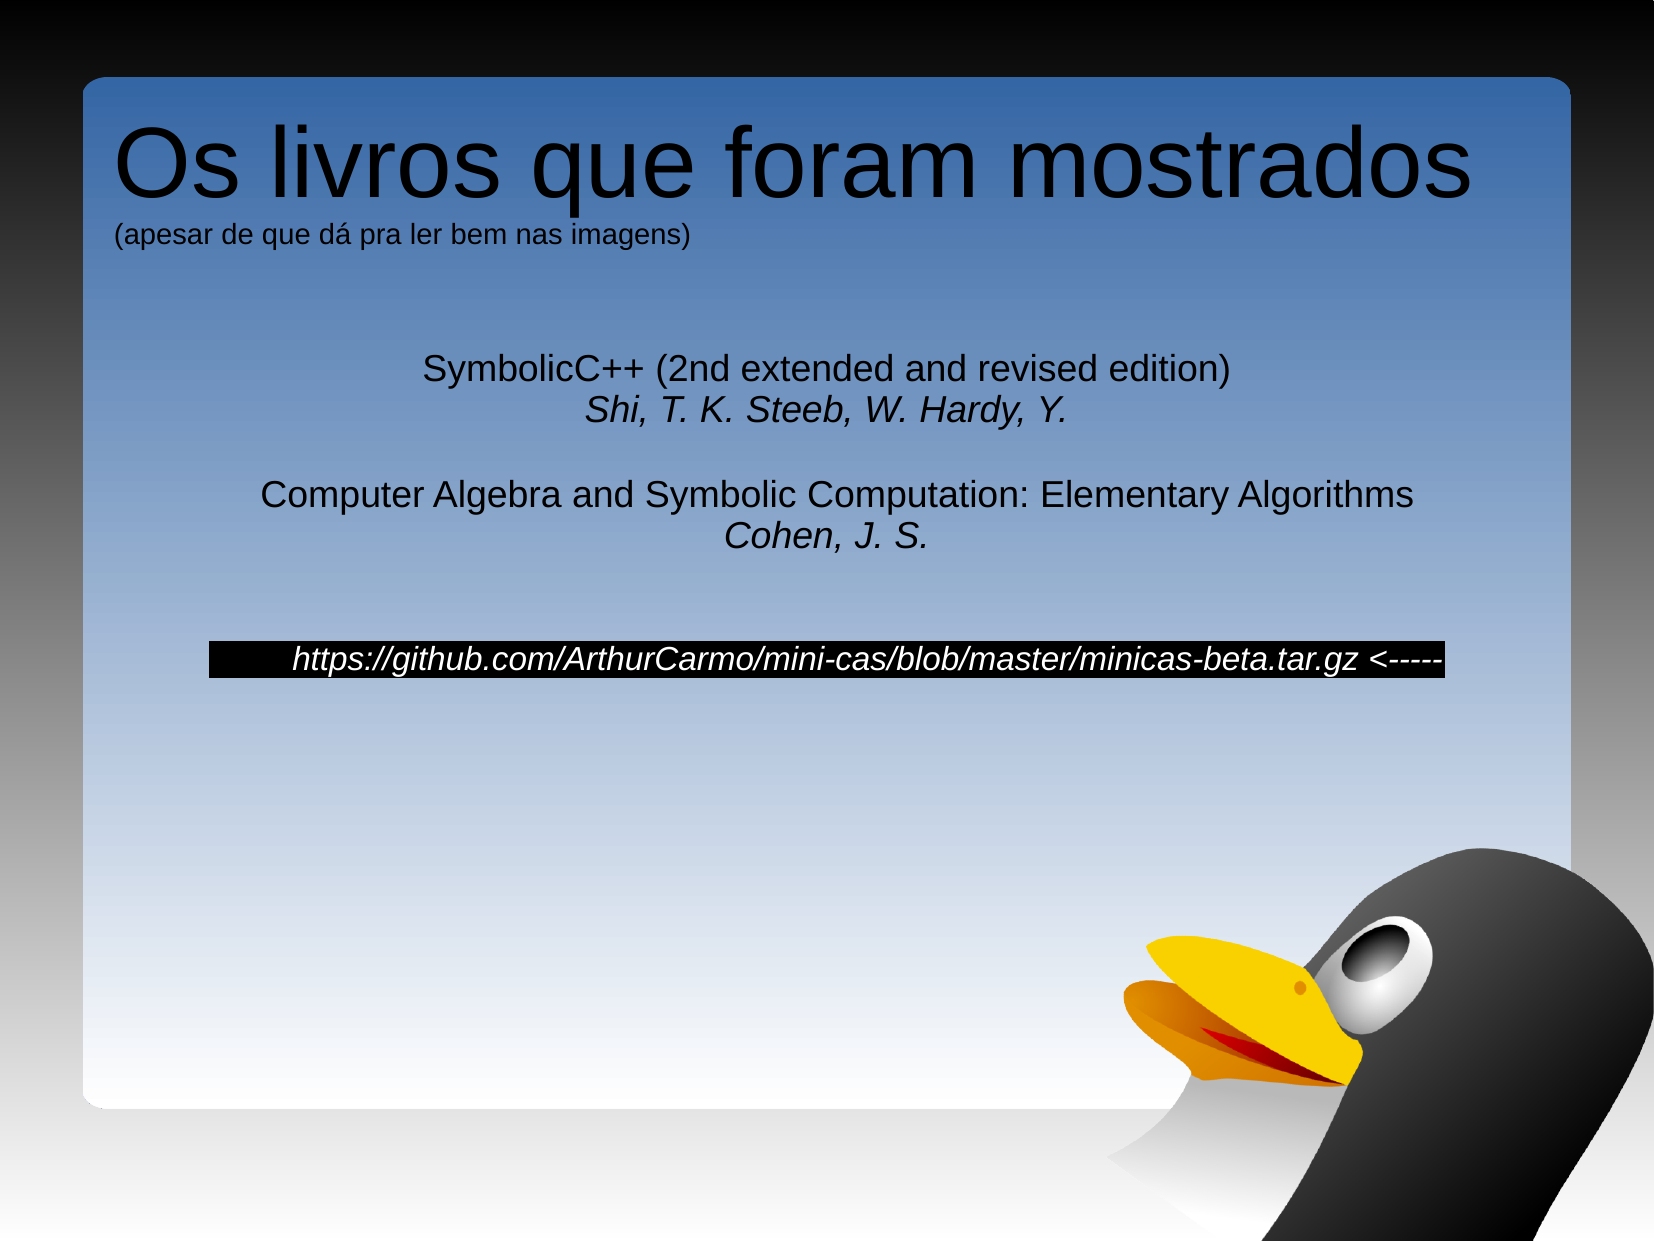

Os livros que foram mostrados
(apesar de que dá pra ler bem nas imagens)
SymbolicC++ (2nd extended and revised edition)
Shi, T. K. Steeb, W. Hardy, Y.
 Computer Algebra and Symbolic Computation: Elementary Algorithms
Cohen, J. S.
-----> https://github.com/ArthurCarmo/mini-cas/blob/master/minicas-beta.tar.gz <-----